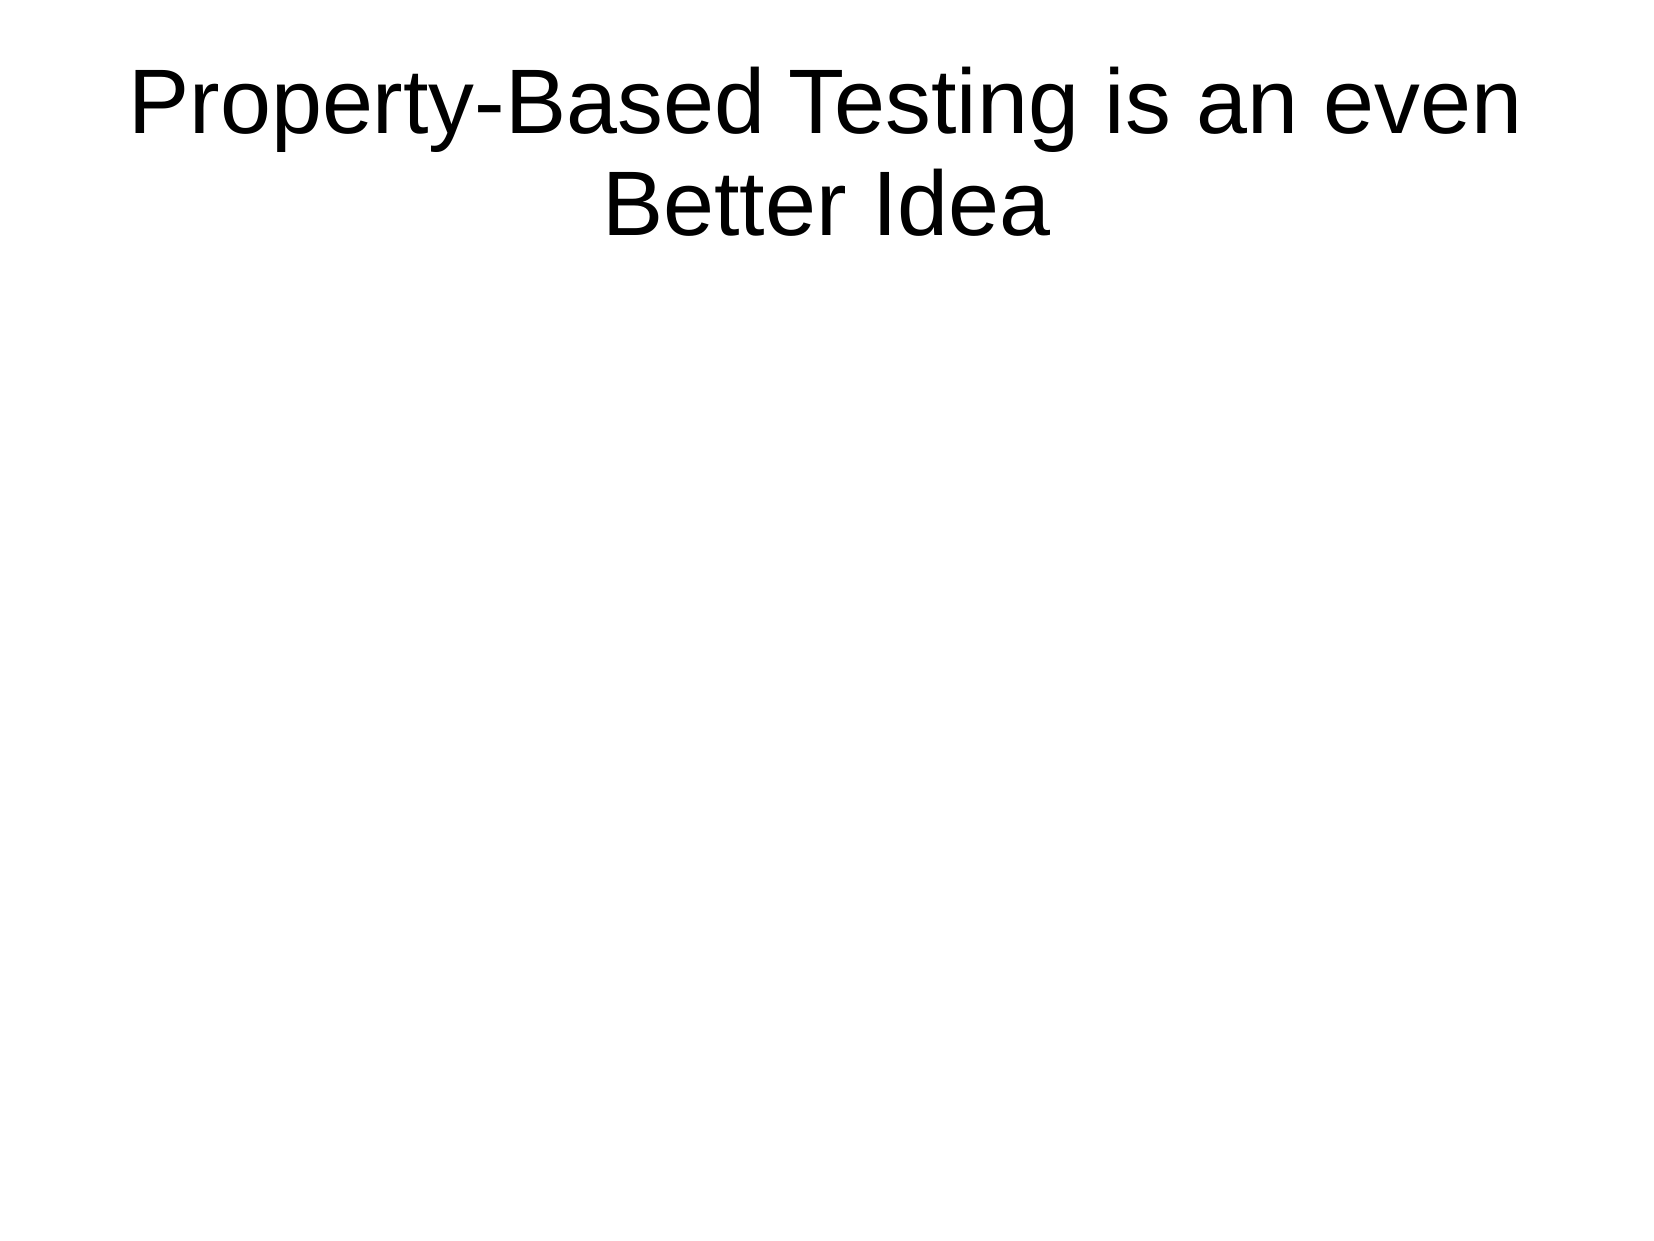

# Property-Based Testing is an even Better Idea